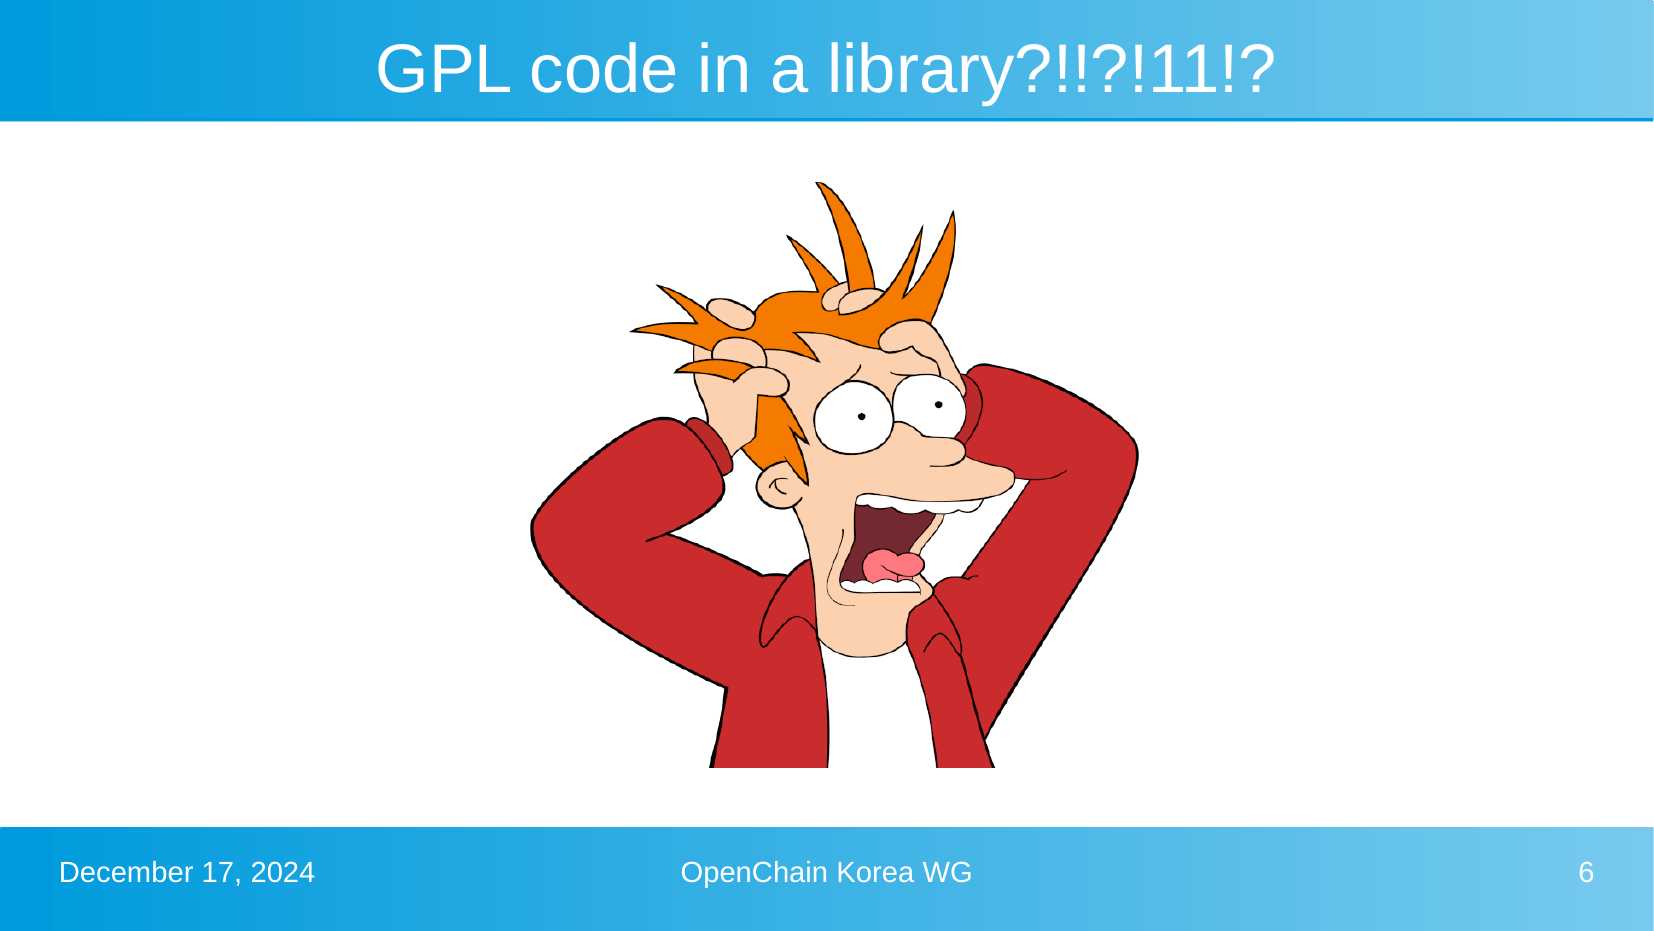

# GPL code in a library?!!?!11!?
6